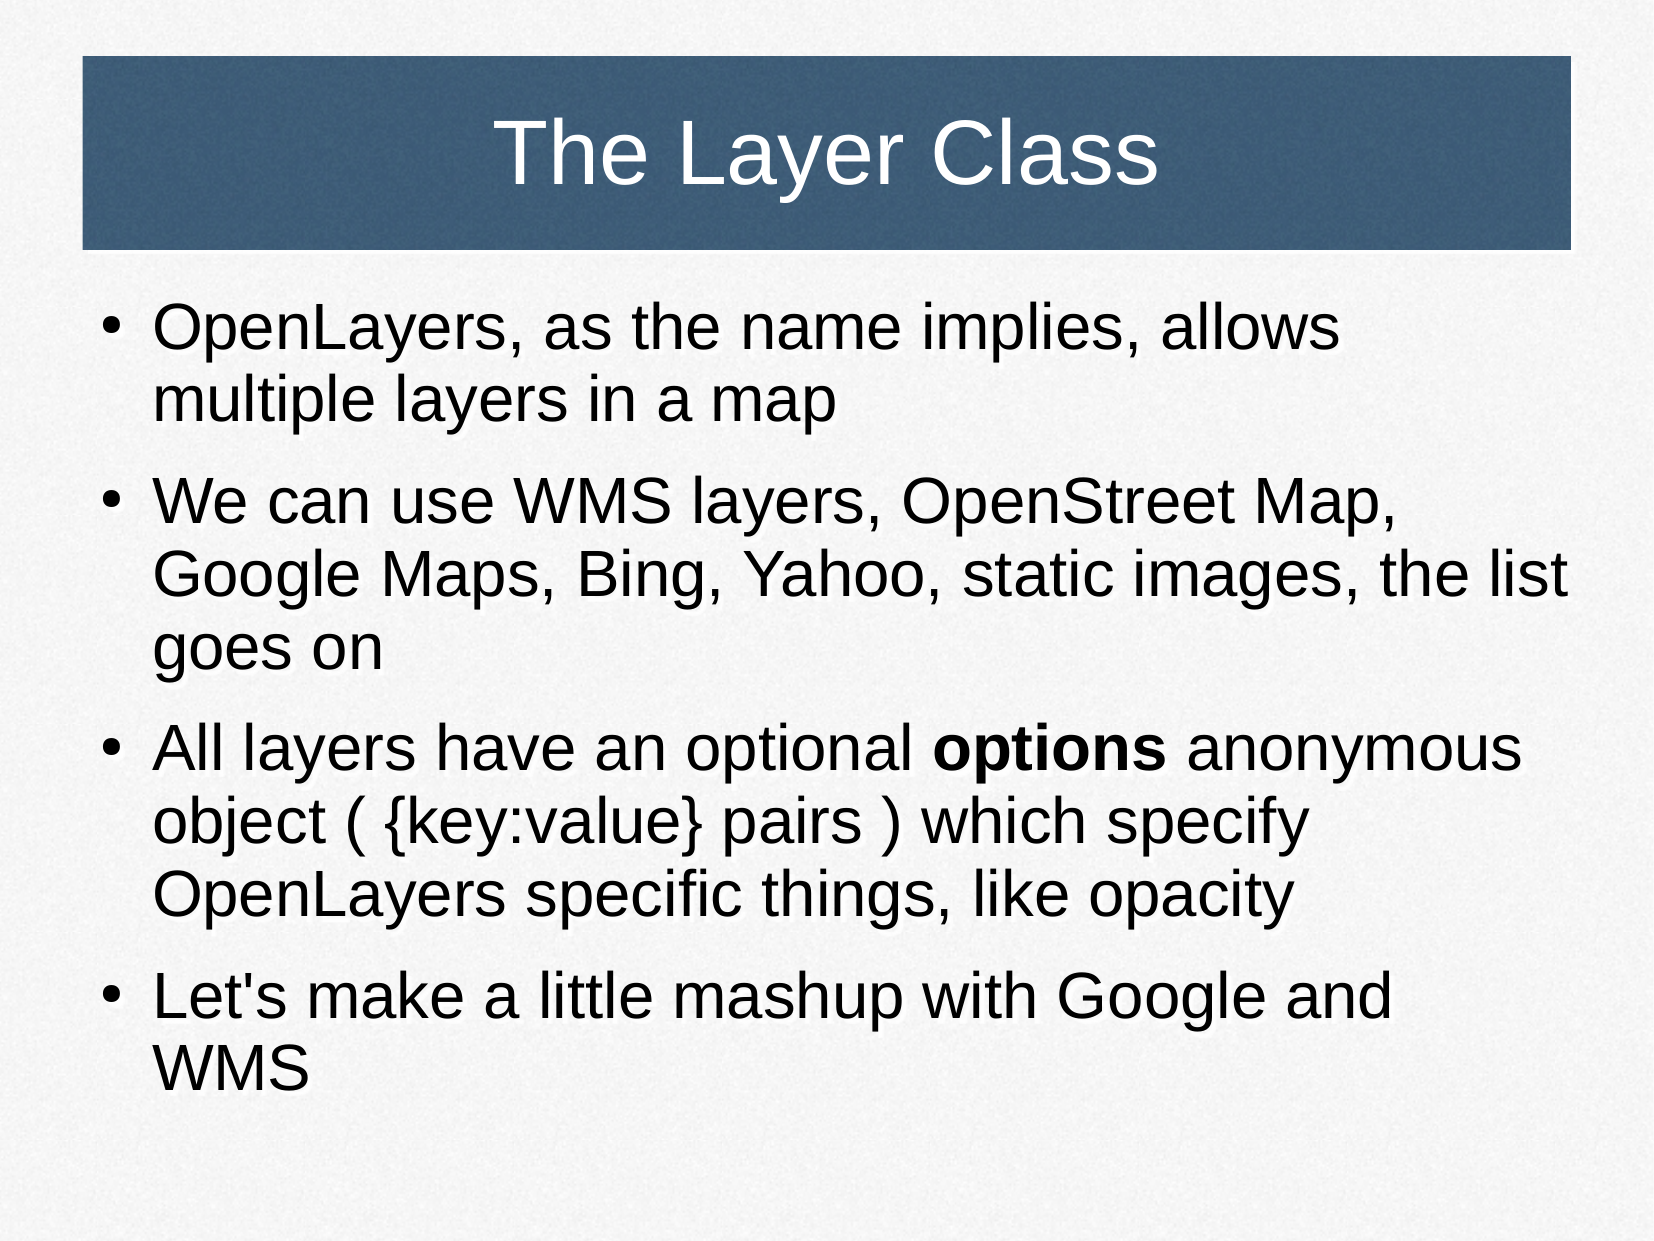

# The Layer Class
OpenLayers, as the name implies, allows multiple layers in a map
We can use WMS layers, OpenStreet Map, Google Maps, Bing, Yahoo, static images, the list goes on
All layers have an optional options anonymous object ( {key:value} pairs ) which specify OpenLayers specific things, like opacity
Let's make a little mashup with Google and WMS